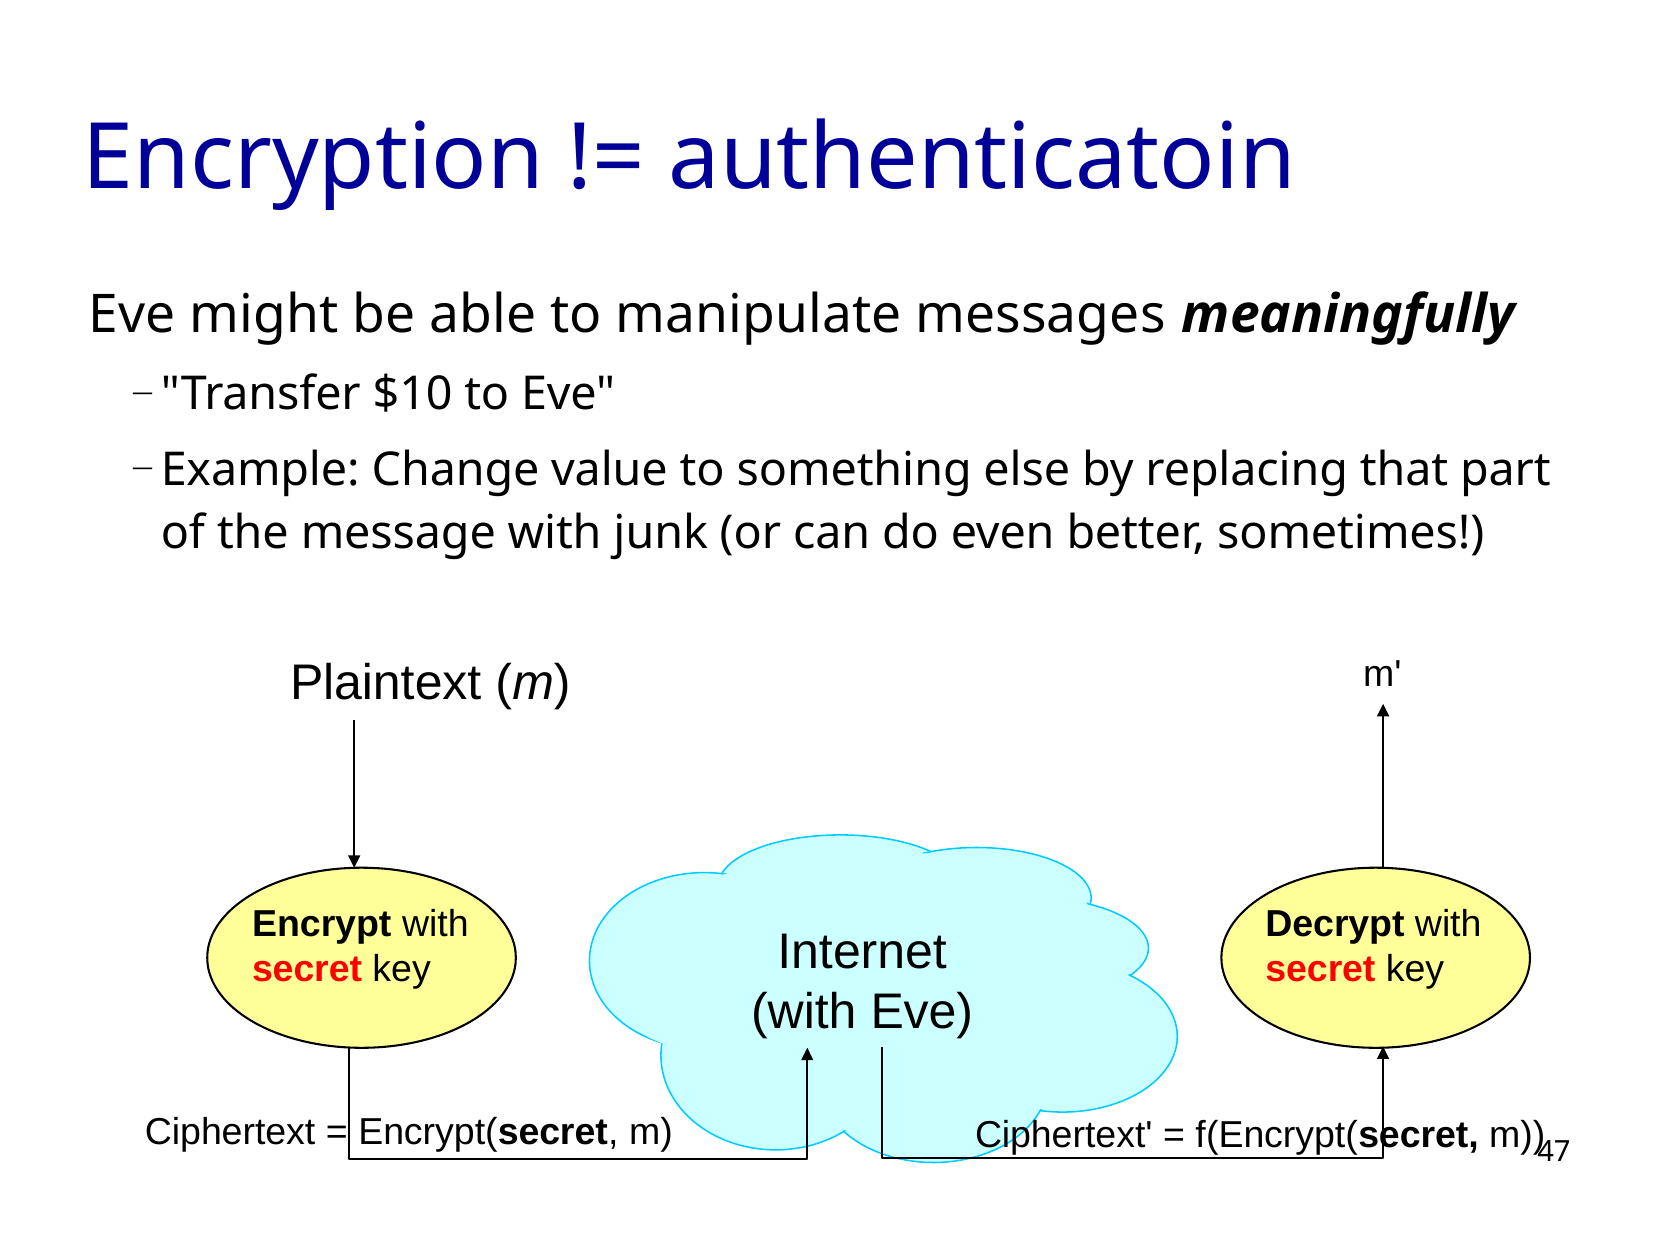

# Encryption != authenticatoin
Eve might be able to manipulate messages meaningfully
"Transfer $10 to Eve"
Example: Change value to something else by replacing that part of the message with junk (or can do even better, sometimes!)
 m'
Plaintext (m)
Encrypt with
secret key
Decrypt with
secret key
Internet
(with Eve)
Ciphertext = Encrypt(secret, m)
Ciphertext' = f(Encrypt(secret, m))
47